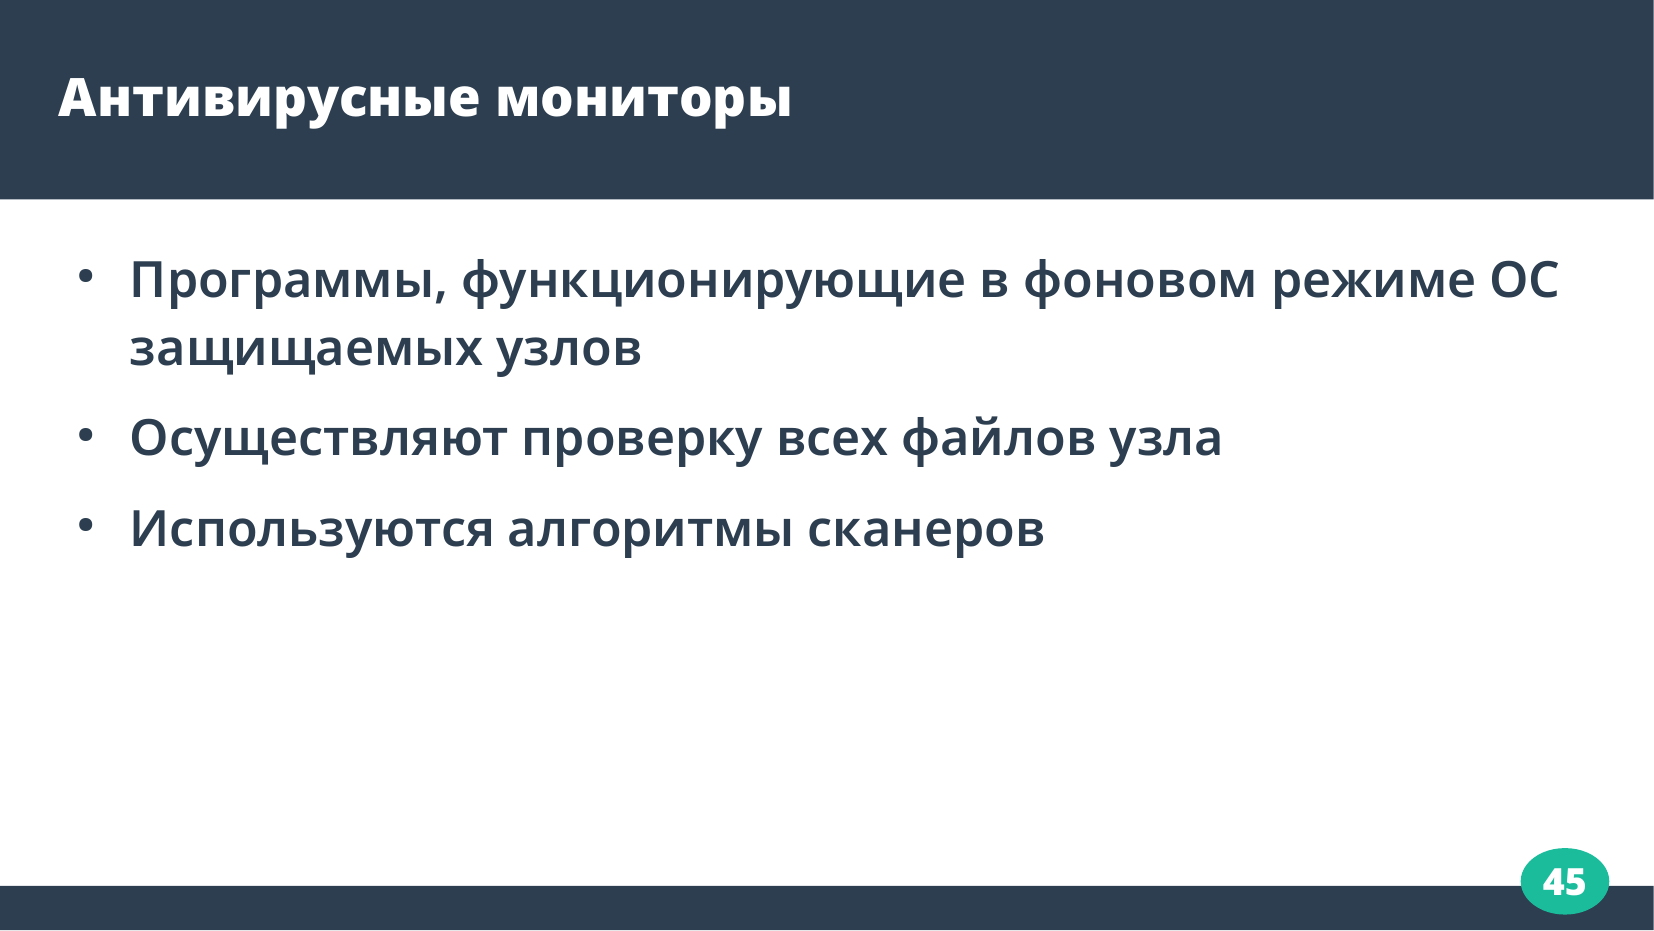

# Антивирусные мониторы
Программы, функционирующие в фоновом режиме ОС защищаемых узлов
Осуществляют проверку всех файлов узла
Используются алгоритмы сканеров
45